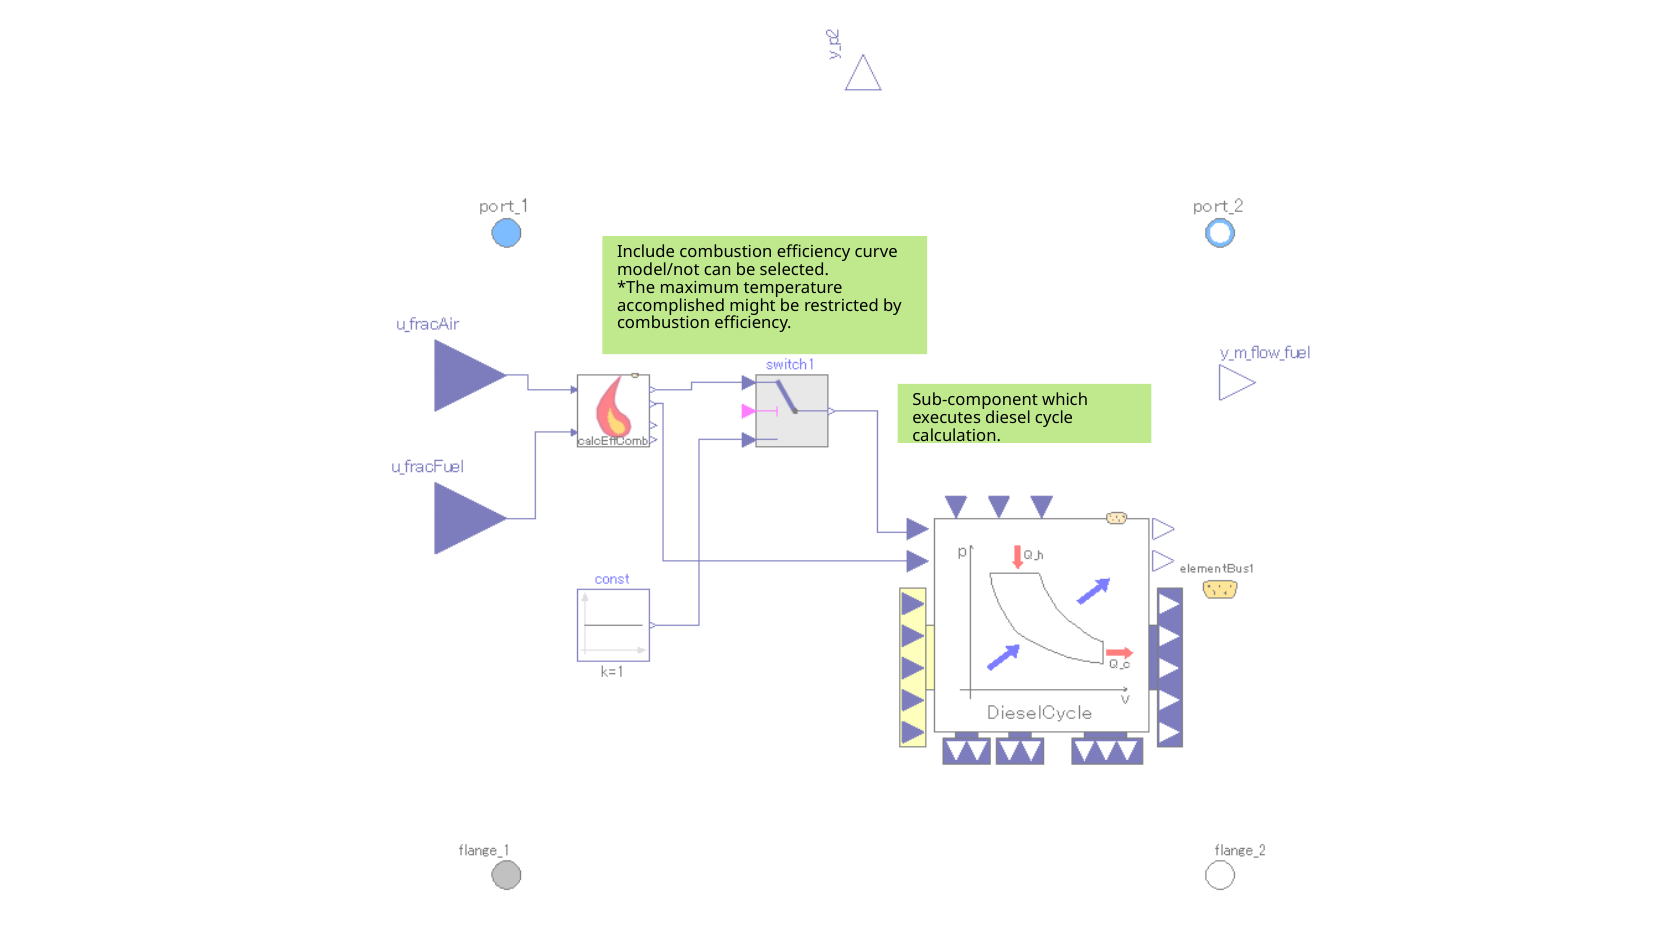

Include combustion efficiency curve model/not can be selected.
*The maximum temperature accomplished might be restricted by combustion efficiency.
Sub-component which executes diesel cycle calculation.